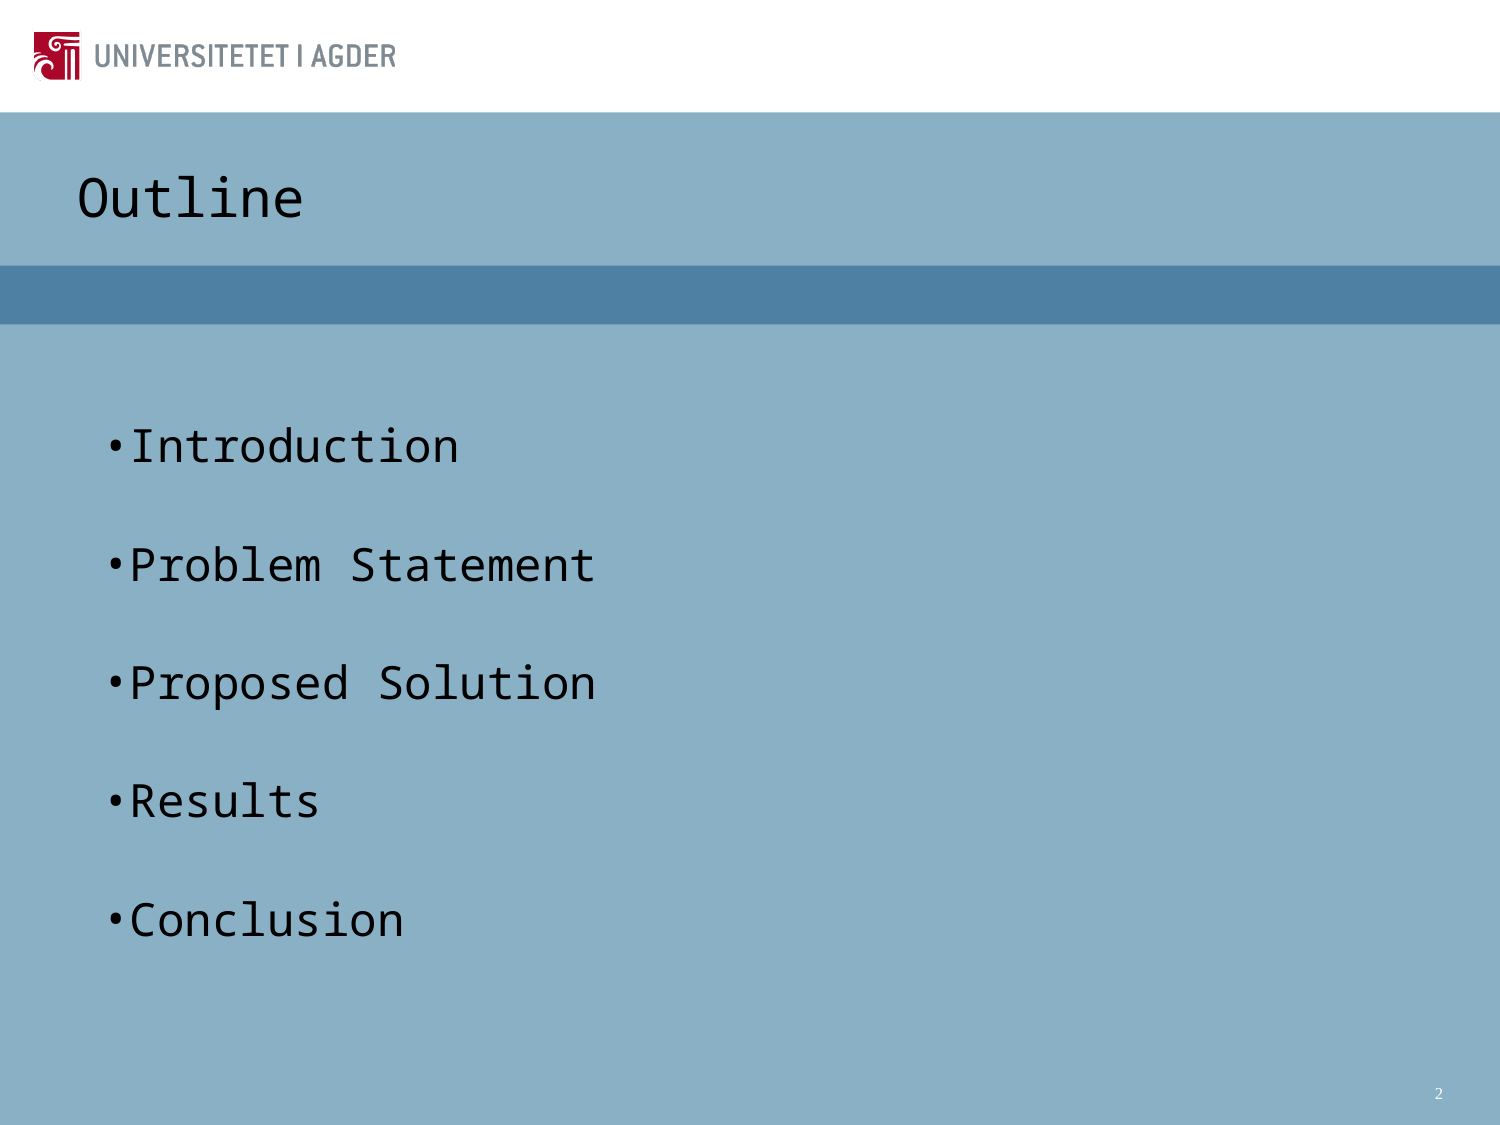

# Outline
Introduction
Problem Statement
Proposed Solution
Results
Conclusion
2